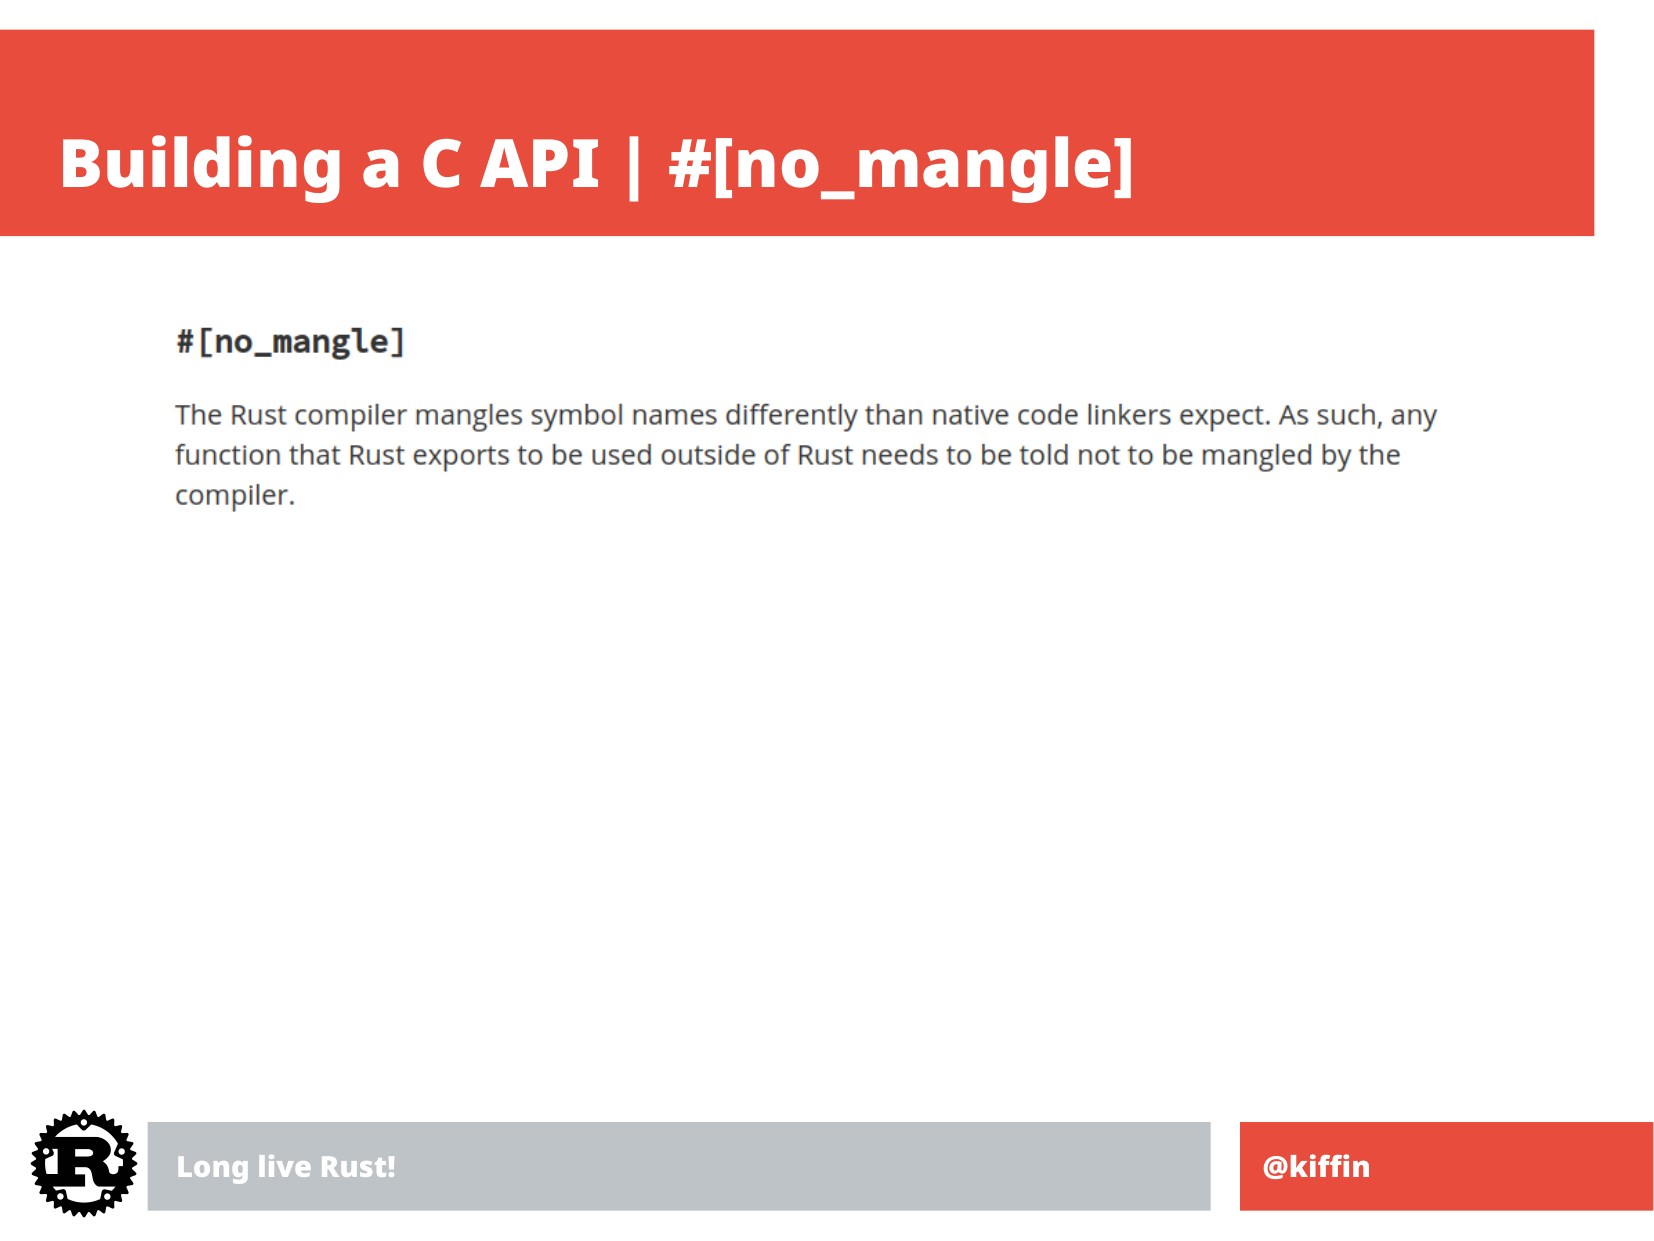

# Building a C API | #[no_mangle]
Long live Rust!
@kiffin